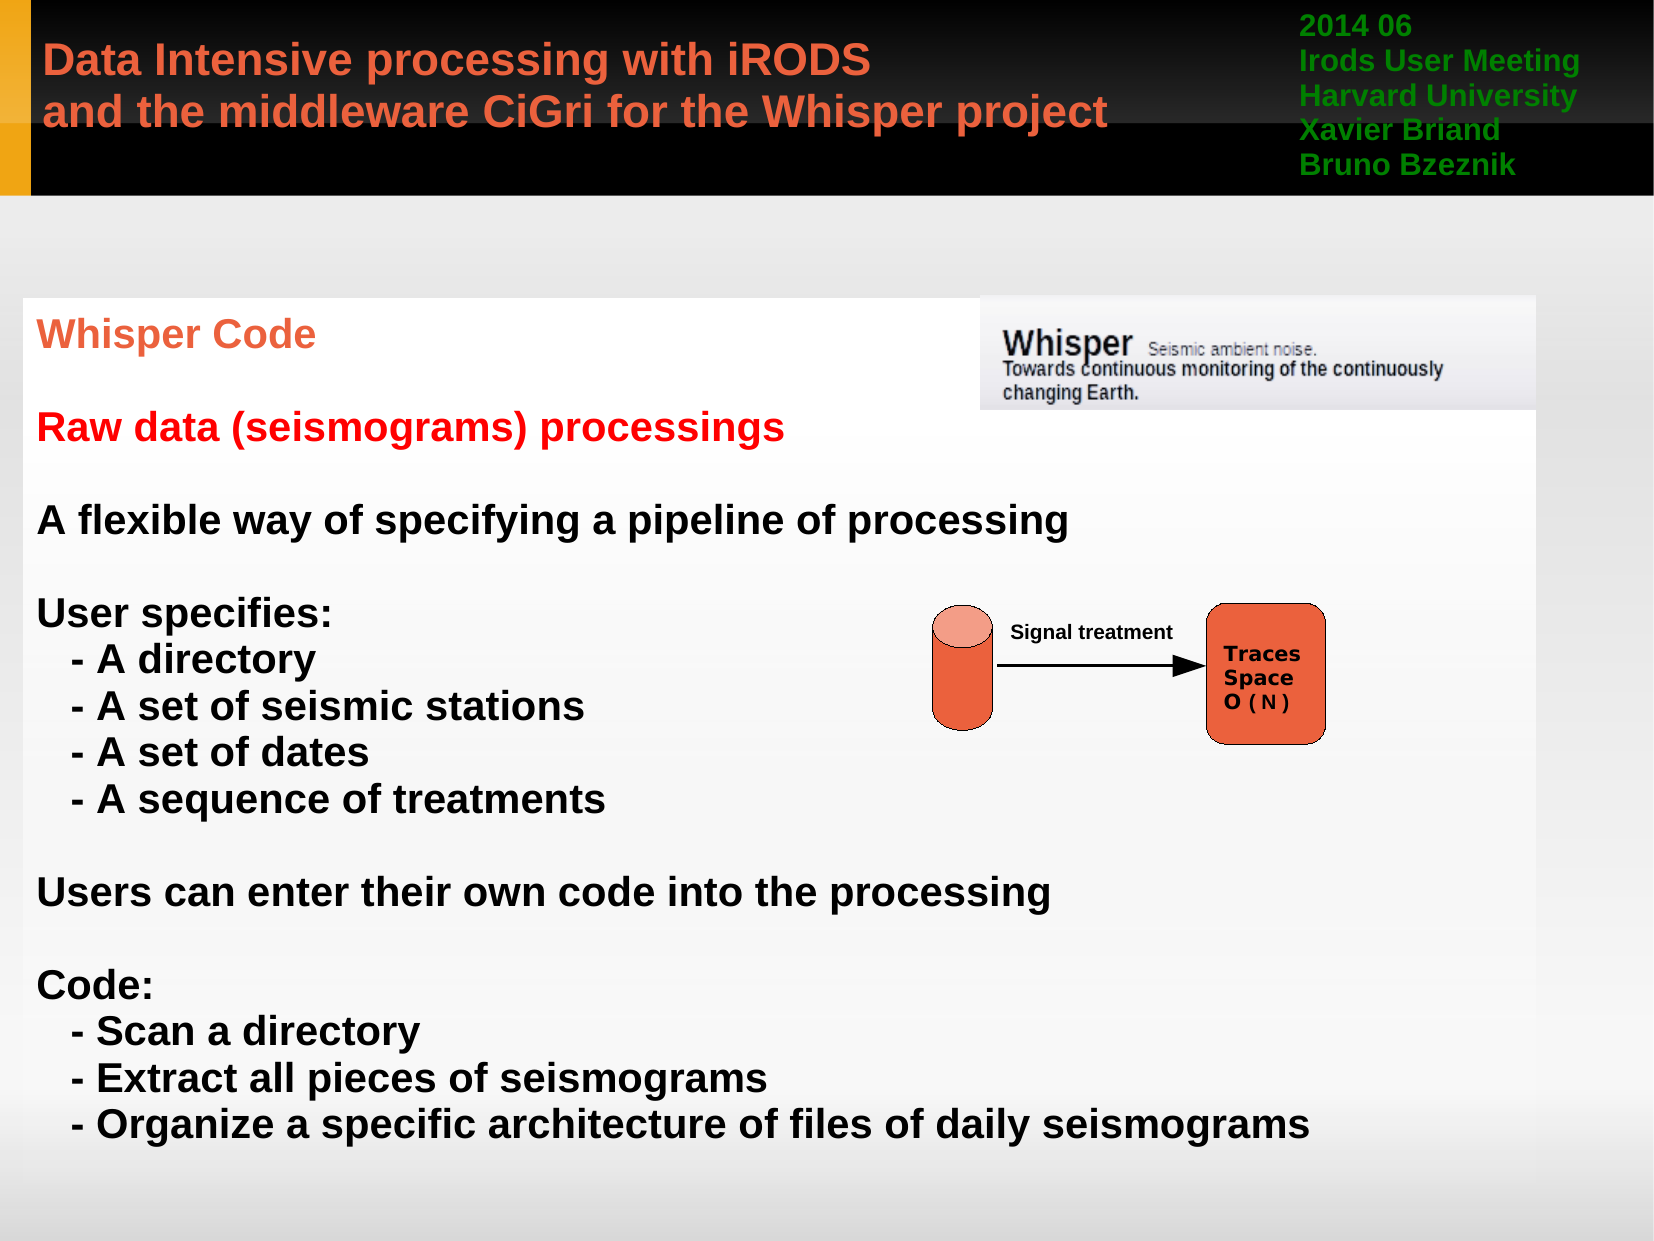

2014 06
Irods User Meeting
Harvard University
Xavier Briand
Bruno Bzeznik
 Data Intensive processing with iRODS
 and the middleware CiGri for the Whisper project
# Whisper Code
Raw data (seismograms) processings
A flexible way of specifying a pipeline of processing
User specifies:
 - A directory
 - A set of seismic stations
 - A set of dates
 - A sequence of treatments
Users can enter their own code into the processing
Code:
 - Scan a directory
 - Extract all pieces of seismograms
 - Organize a specific architecture of files of daily seismograms
Signal treatment
Traces Space
O ( N )